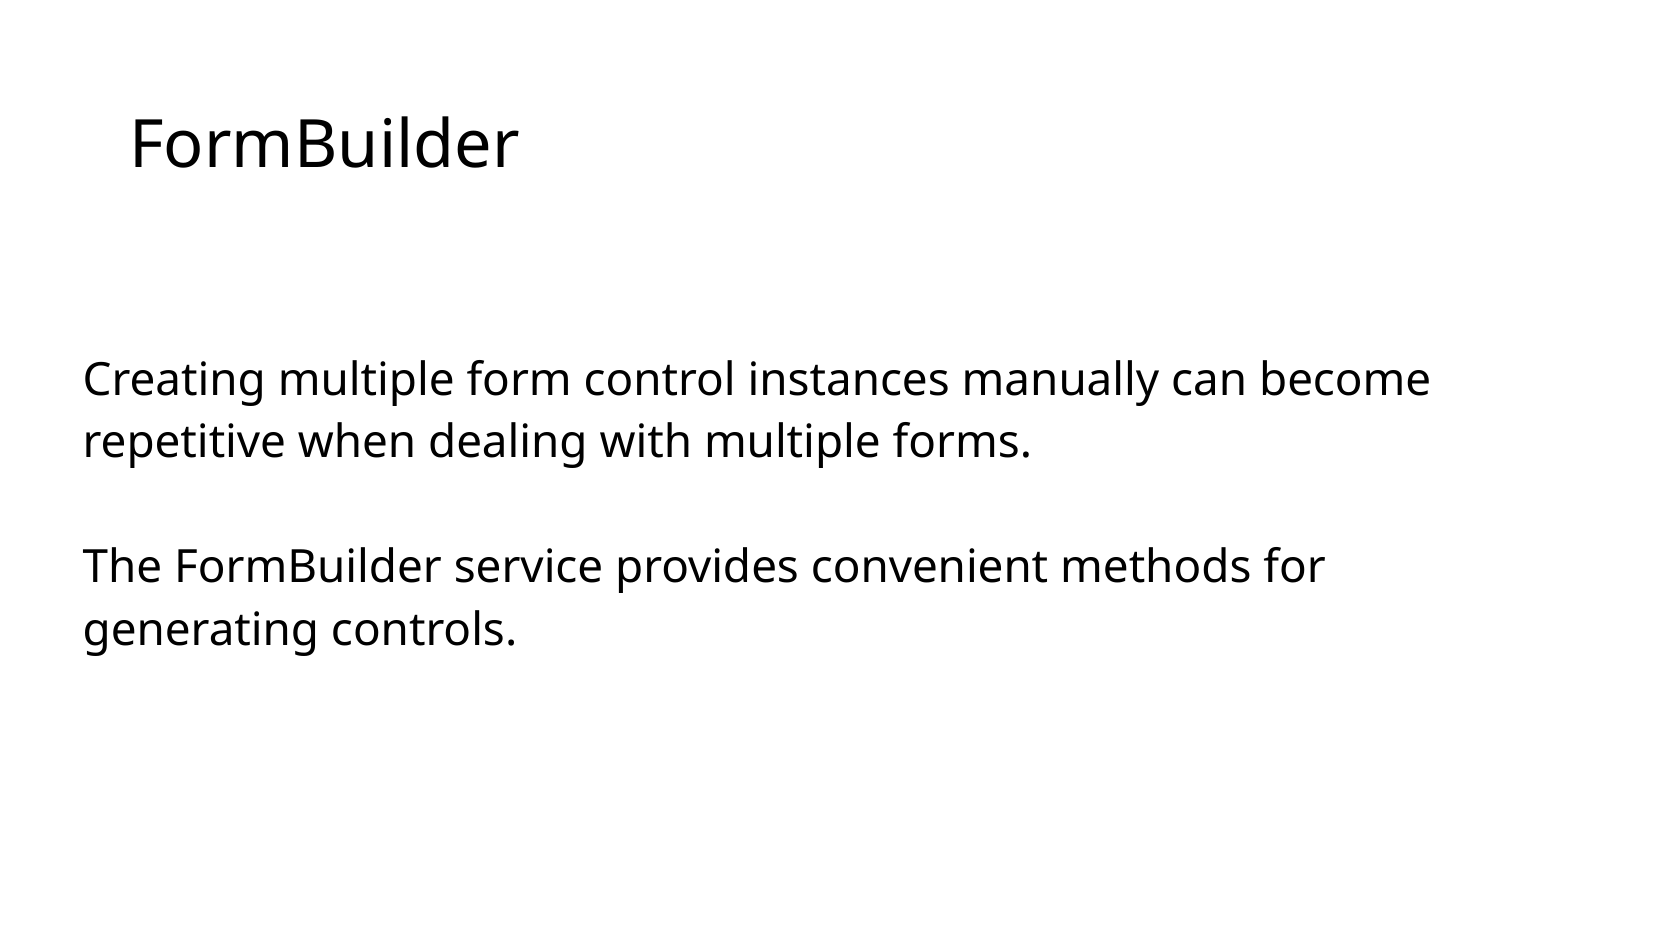

# FormBuilder
Creating multiple form control instances manually can become repetitive when dealing with multiple forms.
The FormBuilder service provides convenient methods for generating controls.